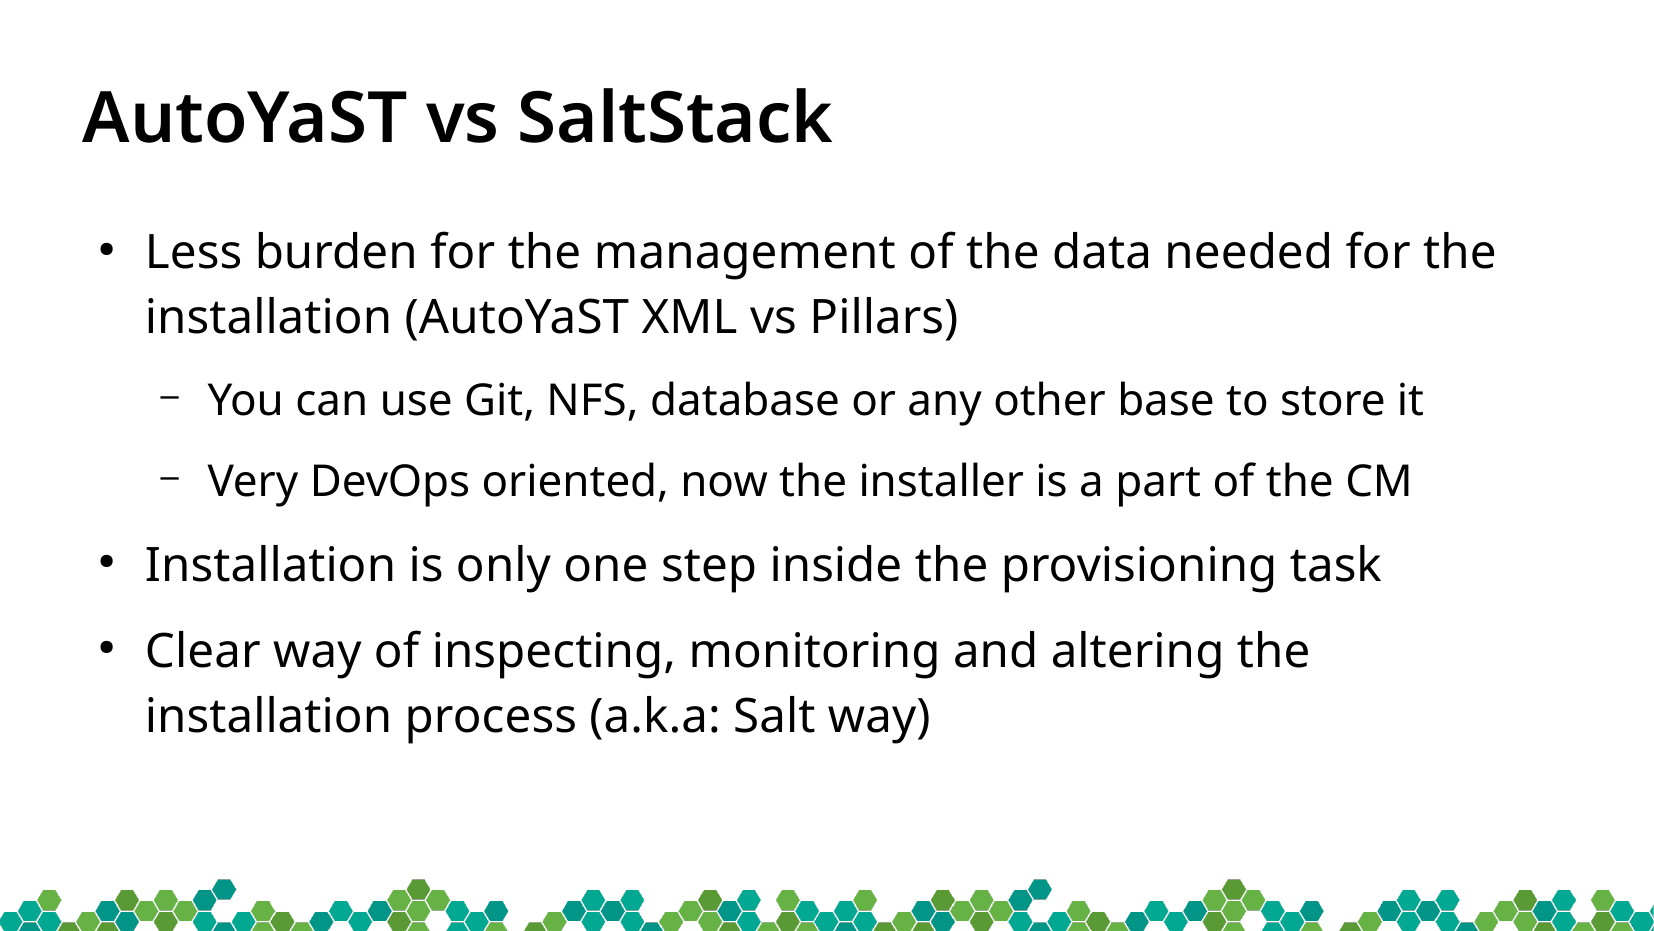

# AutoYaST vs SaltStack
Less burden for the management of the data needed for the installation (AutoYaST XML vs Pillars)
You can use Git, NFS, database or any other base to store it
Very DevOps oriented, now the installer is a part of the CM
Installation is only one step inside the provisioning task
Clear way of inspecting, monitoring and altering the installation process (a.k.a: Salt way)